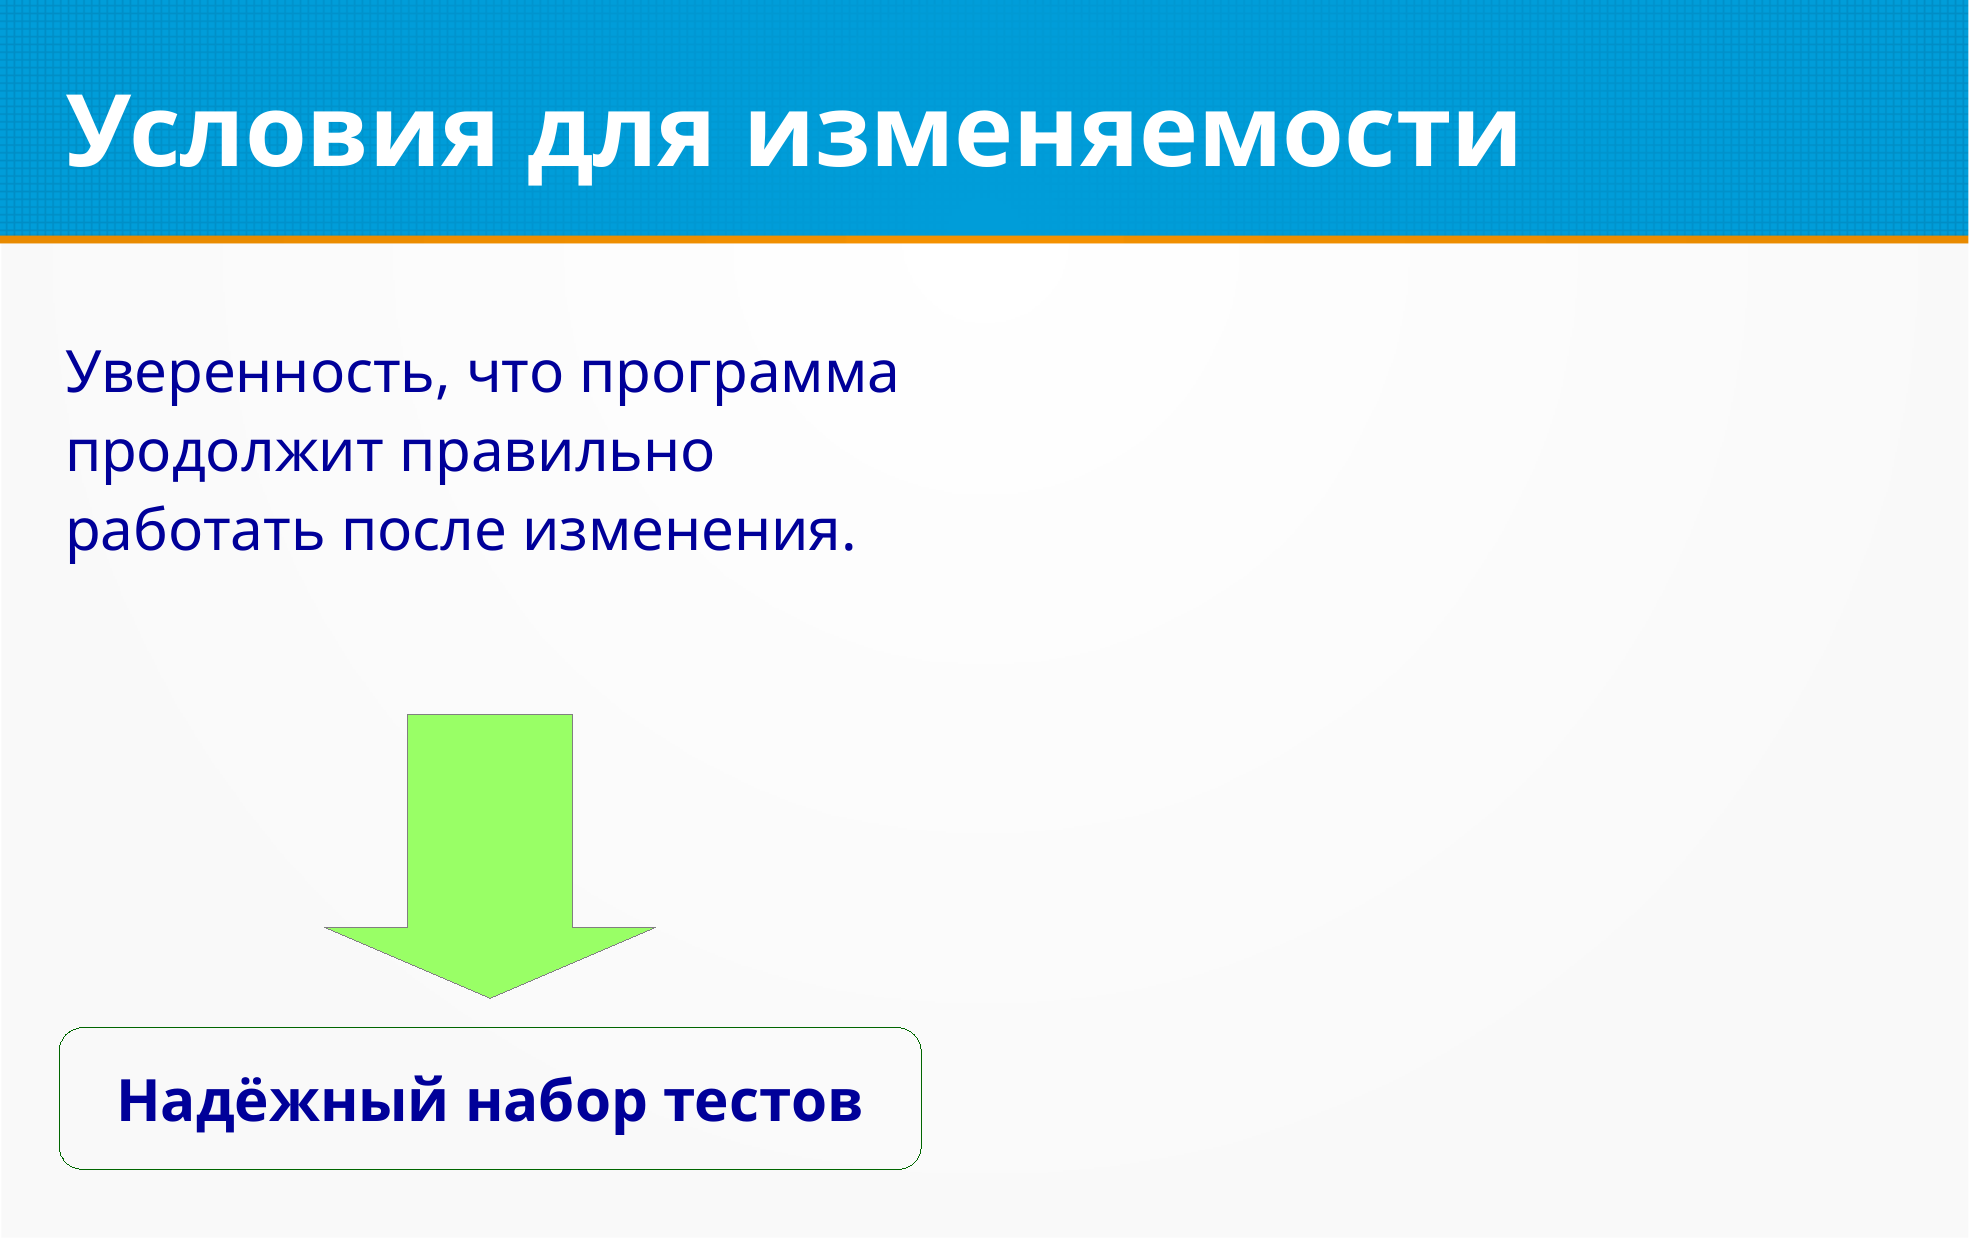

Условия для изменяемости
Уверенность, что программа продолжит правильно работать после изменения.
Надёжный набор тестов